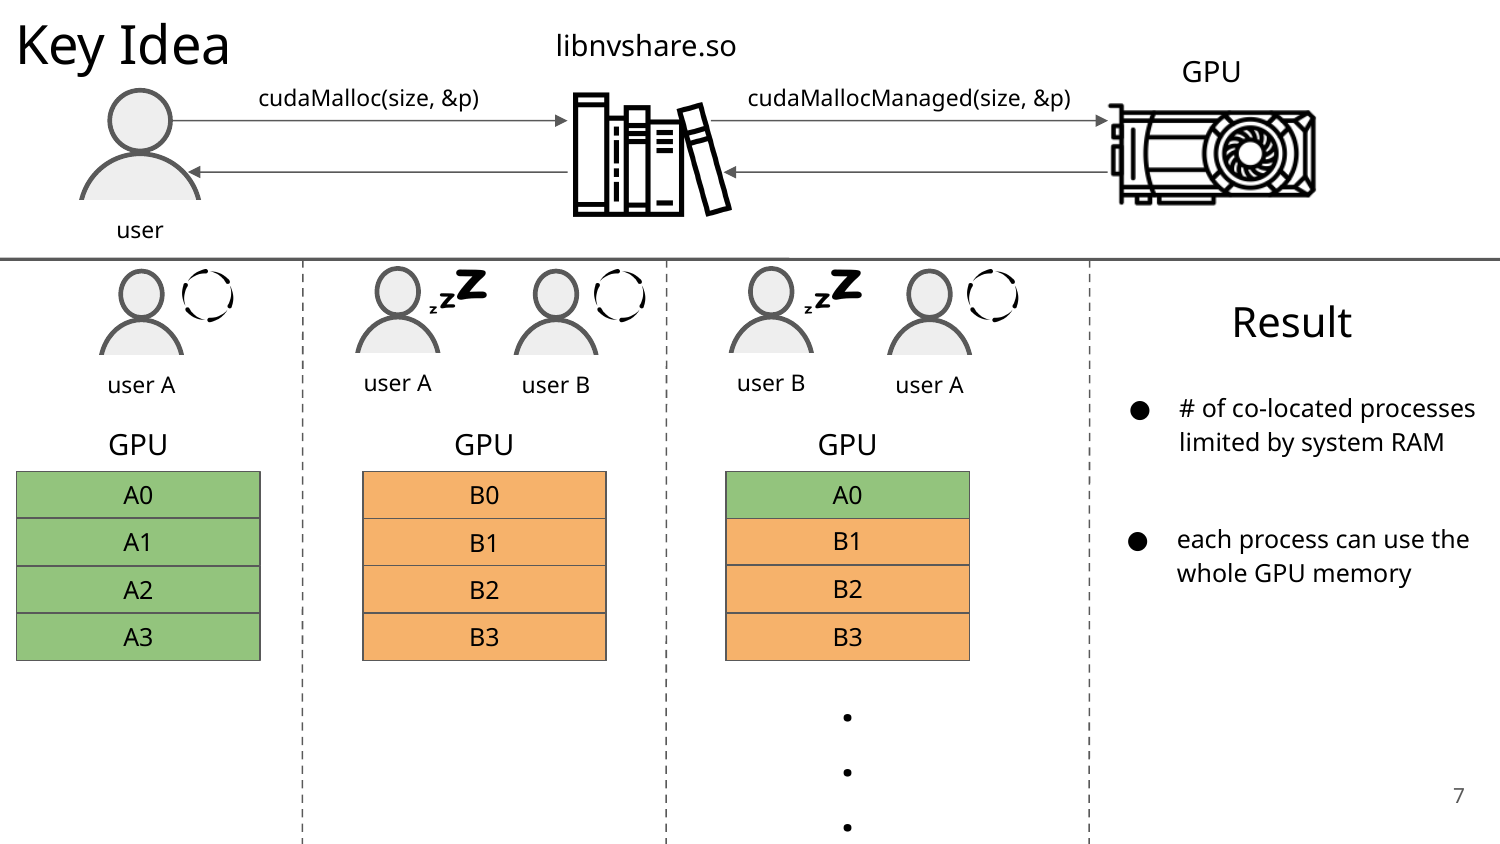

# Key Idea
libnvshare.so
GPU
cudaMalloc(size, &p)
cudaMallocManaged(size, &p)
user
user A
user B
user A
user A
user B
Result
# of co-located processes limited by system RAM
GPU
A0
A1
A2
A3
GPU
A0
A1
A2
A3
GPU
A
A1
A2
A3
B0
B1
B2
B3
B0
A0
each process can use the whole GPU memory
B1
B2
B3
.
.
.